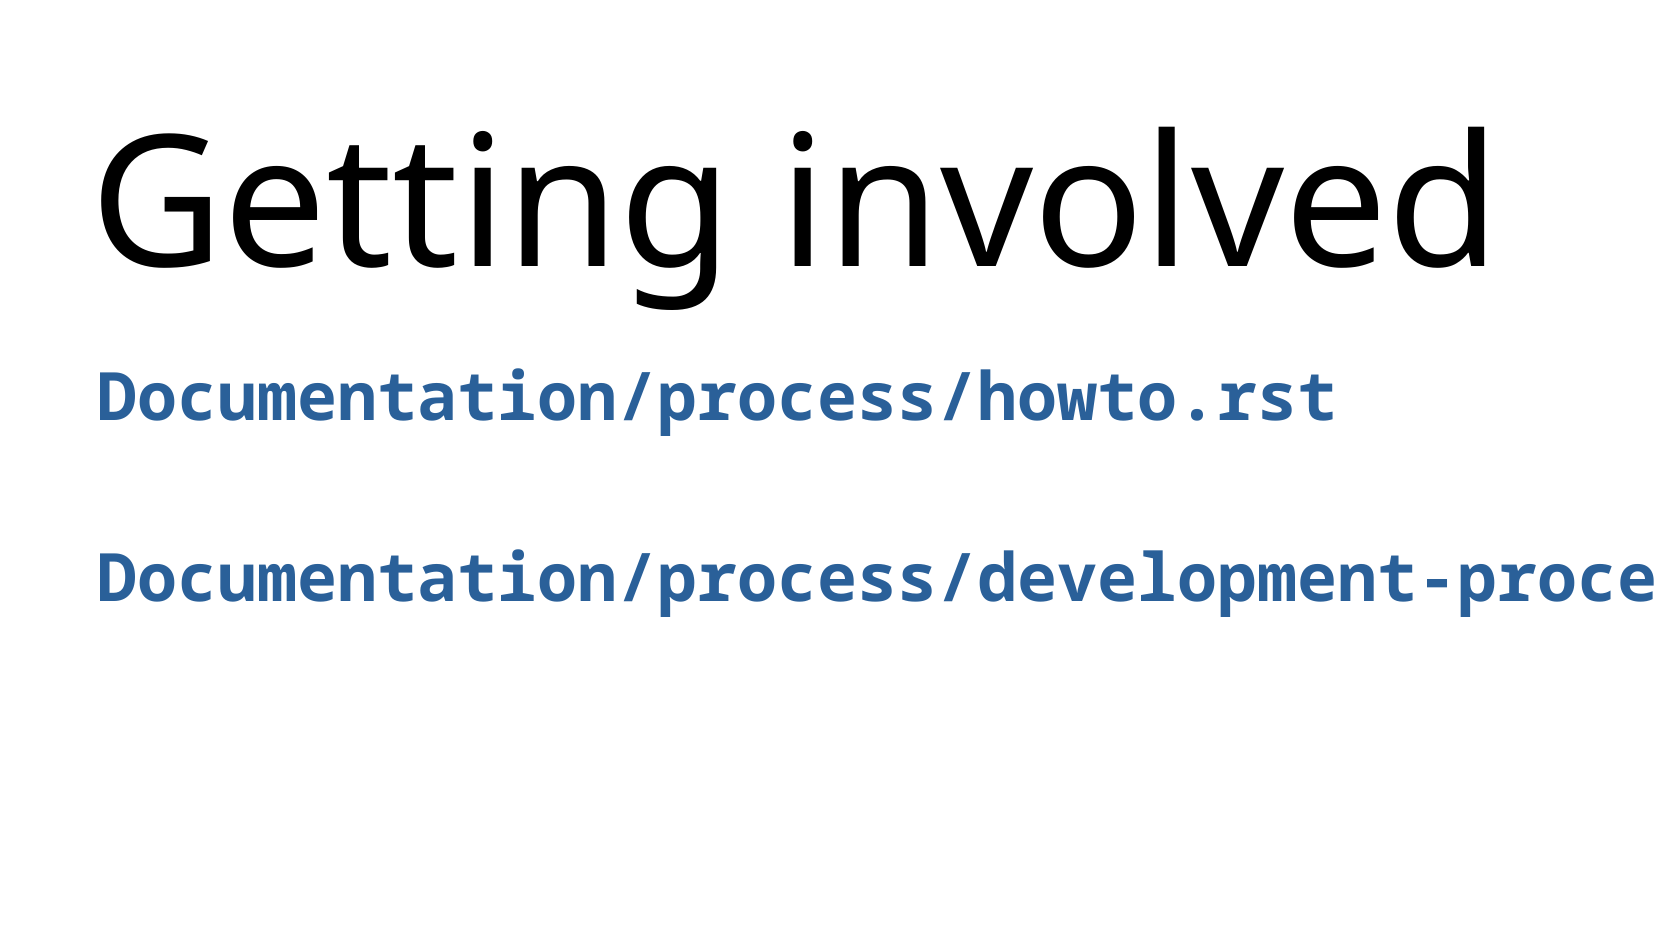

Getting involved
Documentation/process/howto.rst
Documentation/process/development-process.rst
2.6.20 to 2.6.24-rc8